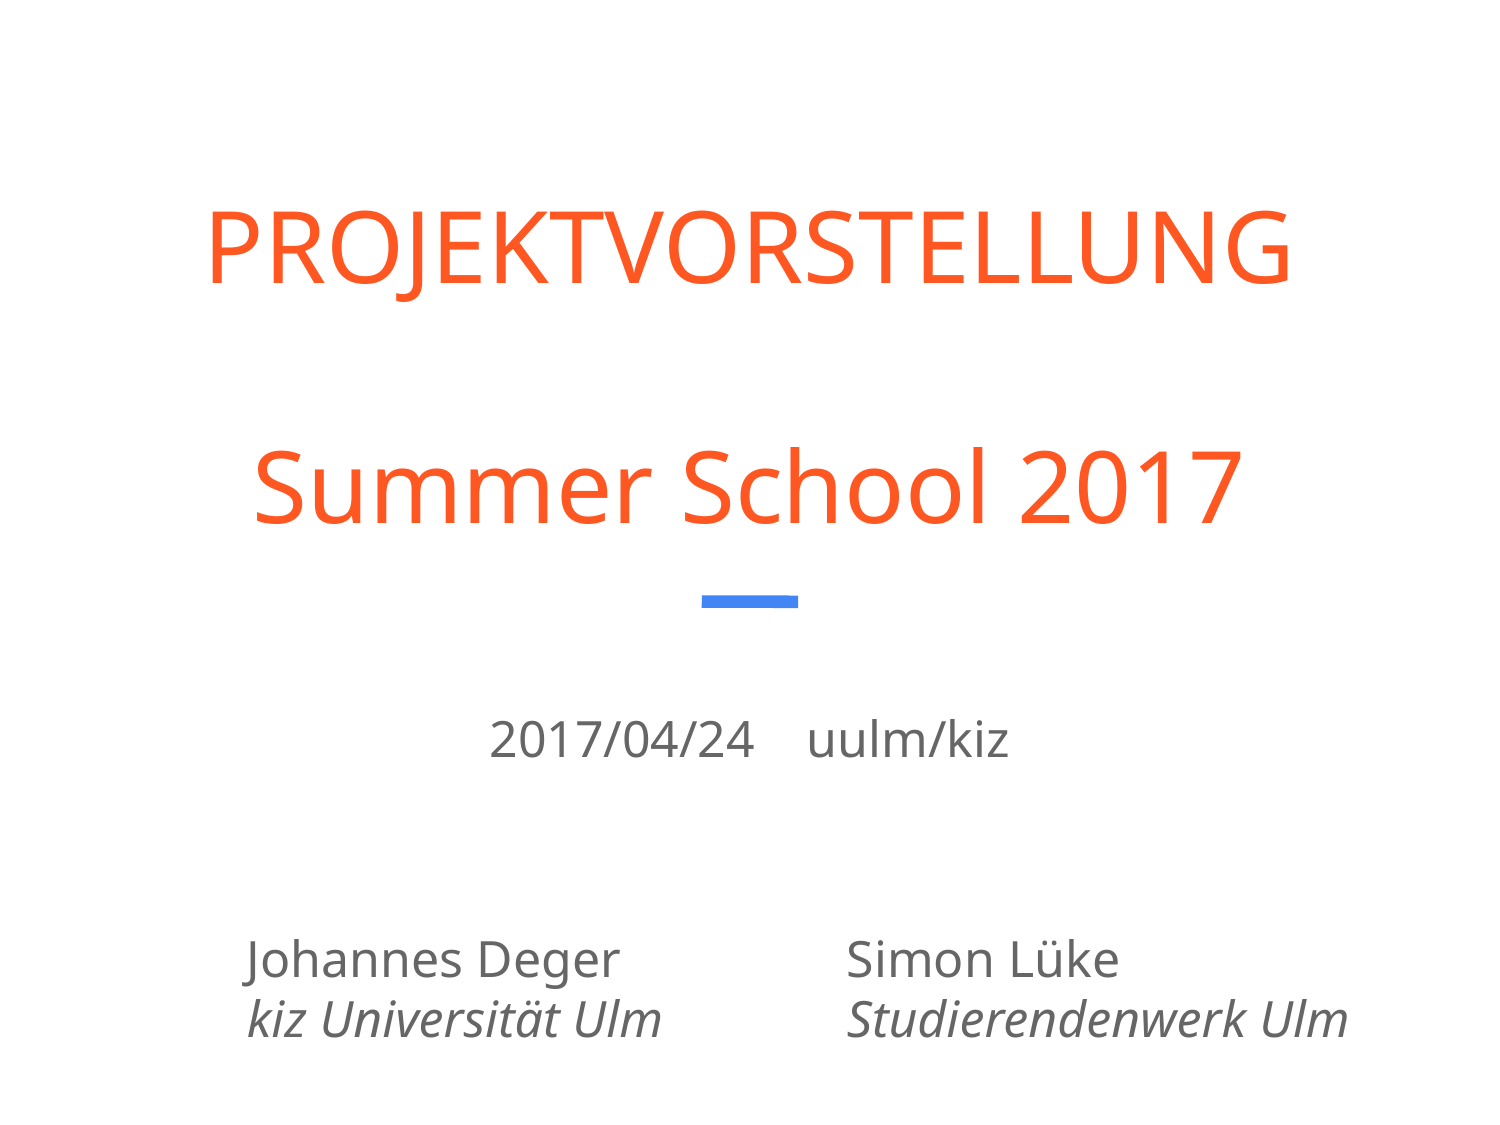

# PROJEKTVORSTELLUNG Summer School 2017
2017/04/24 uulm/kiz
	Johannes Deger				Simon Lüke
kiz Universität Ulm			Studierendenwerk Ulm